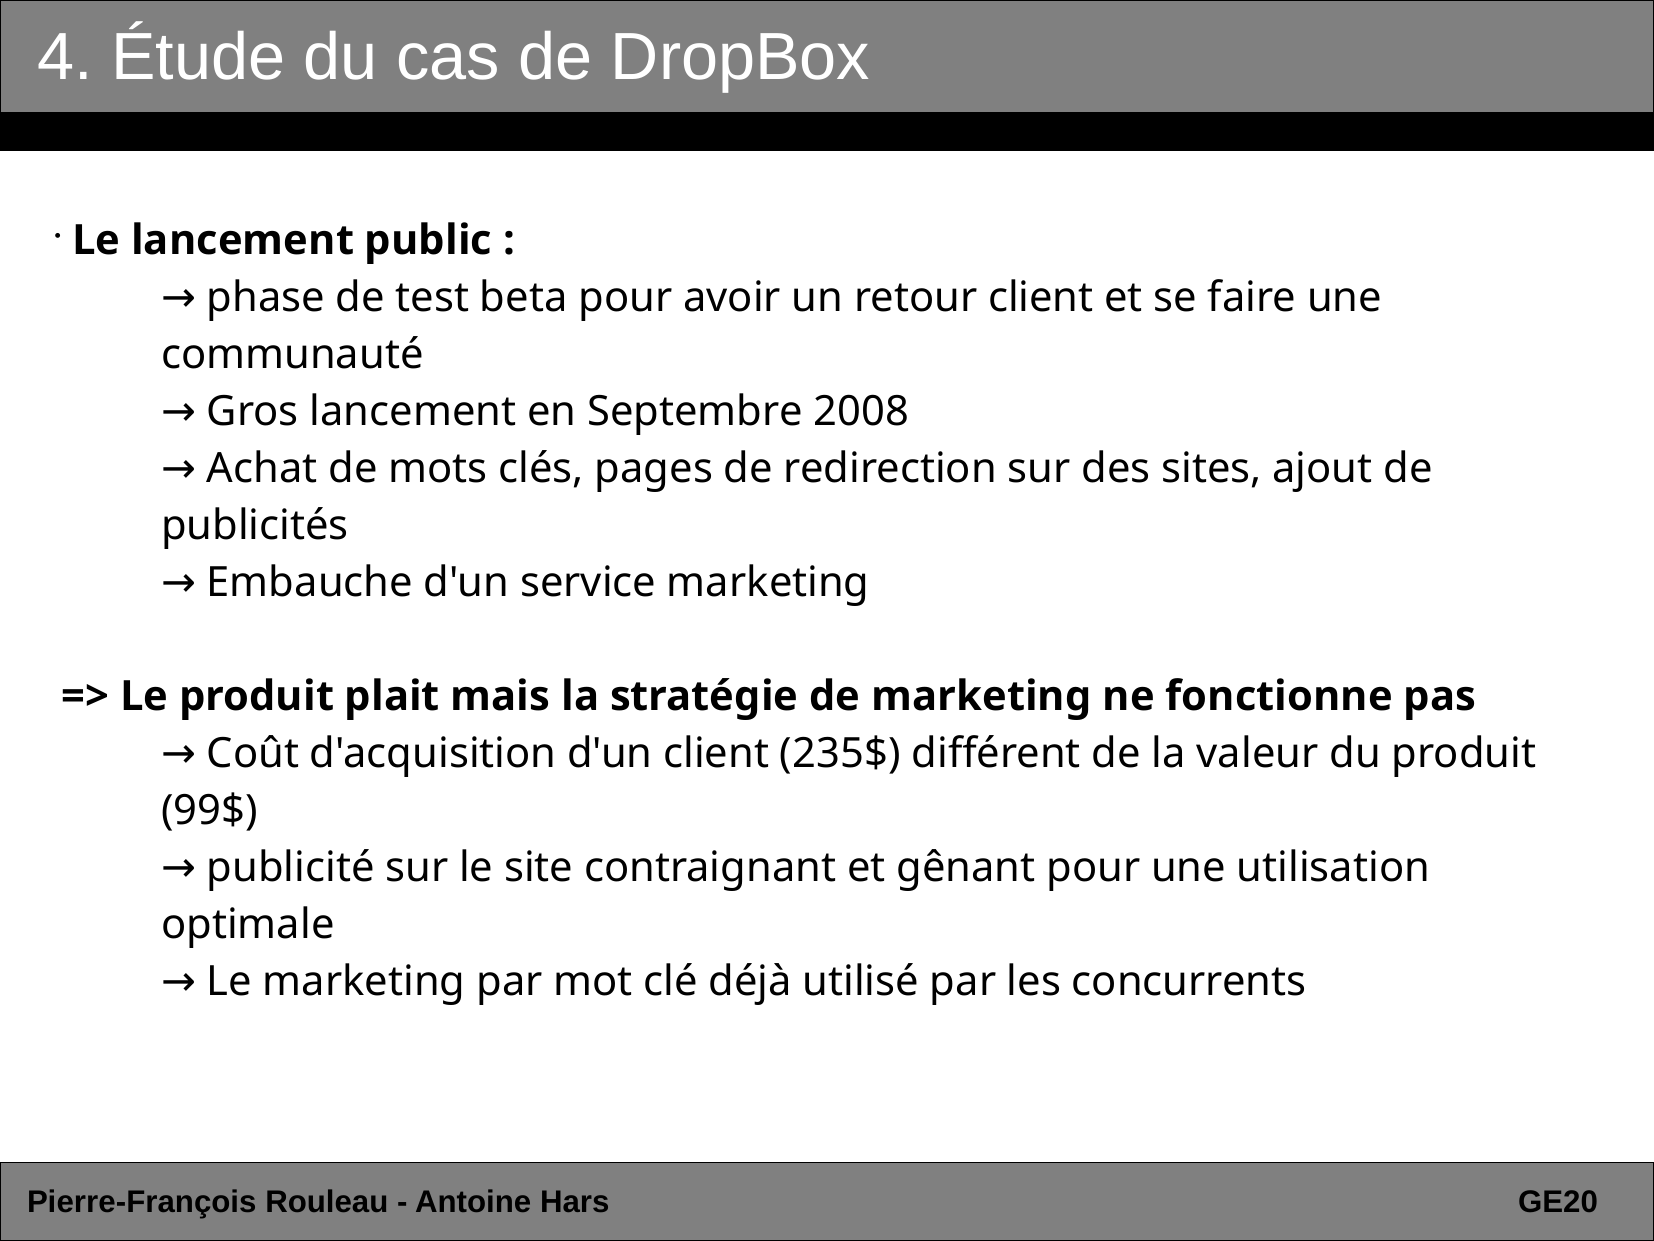

4. Étude du cas de DropBox
# Le lancement public :
→ phase de test beta pour avoir un retour client et se faire une communauté
→ Gros lancement en Septembre 2008
→ Achat de mots clés, pages de redirection sur des sites, ajout de publicités
→ Embauche d'un service marketing
=> Le produit plait mais la stratégie de marketing ne fonctionne pas
→ Coût d'acquisition d'un client (235$) différent de la valeur du produit (99$)
→ publicité sur le site contraignant et gênant pour une utilisation optimale
→ Le marketing par mot clé déjà utilisé par les concurrents
Pierre-François Rouleau - Antoine Hars
GE20